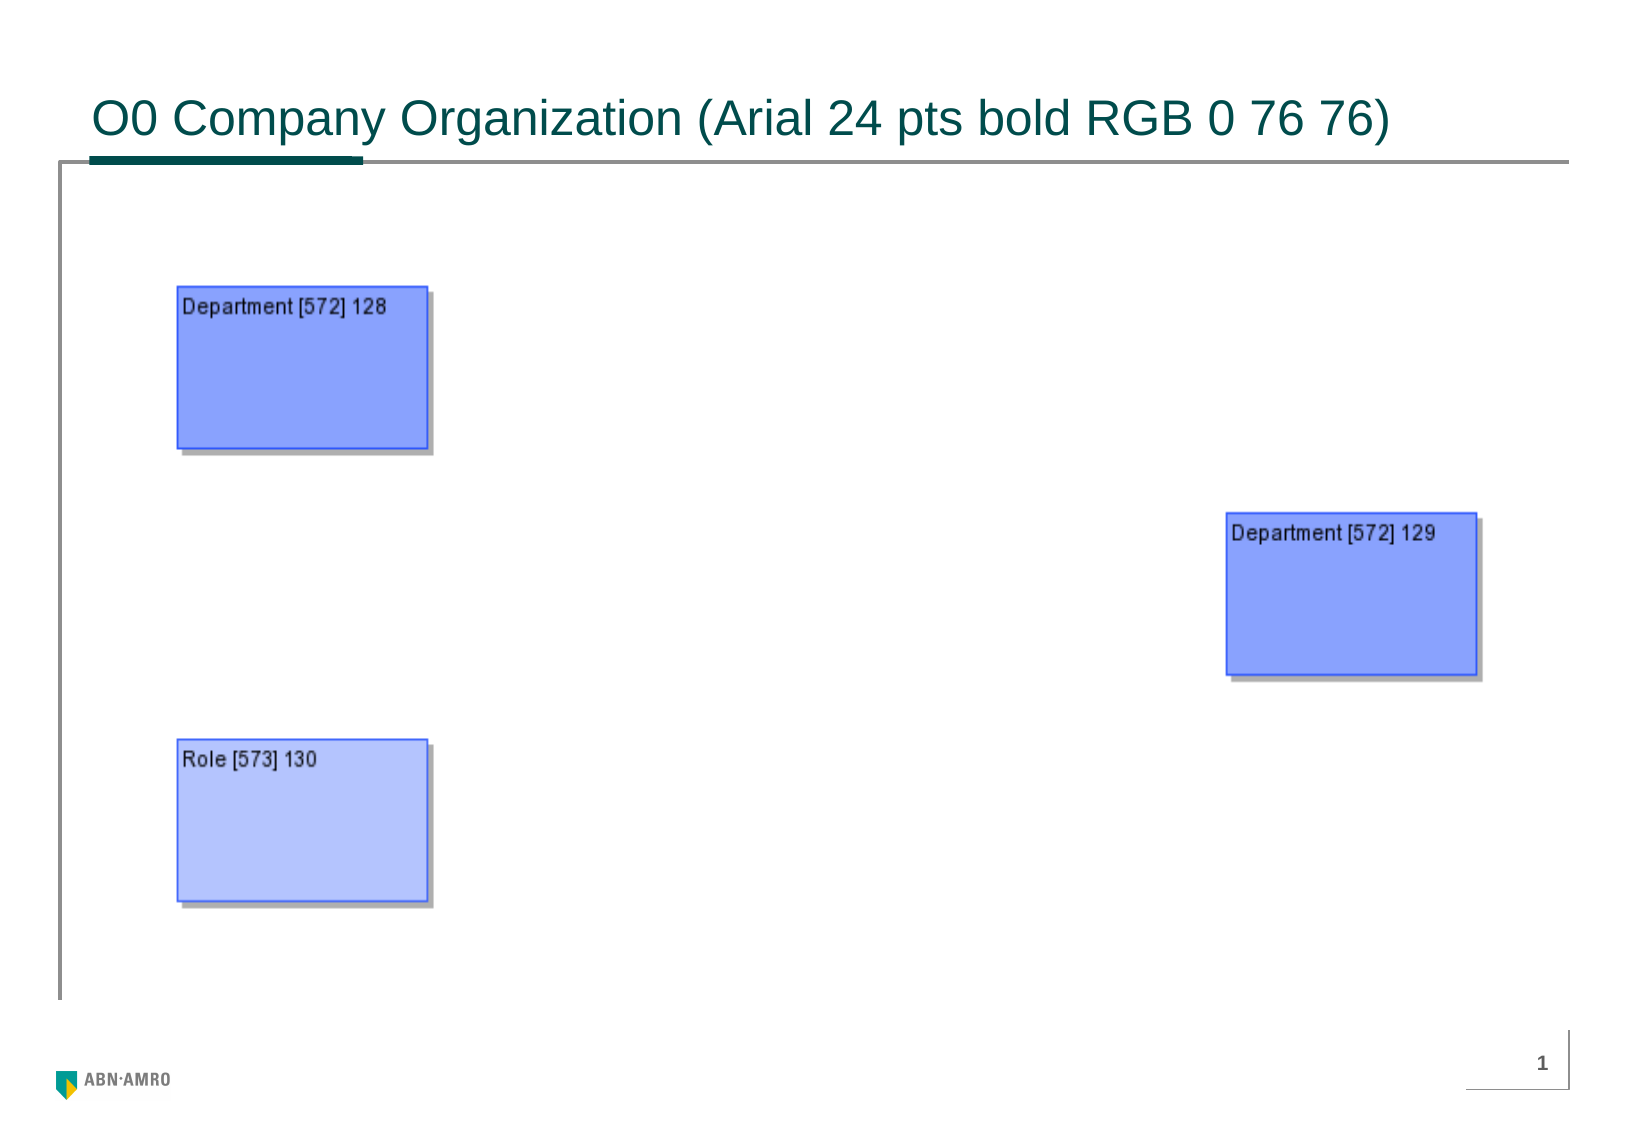

O0 Company Organization (Arial 24 pts bold RGB 0 76 76)
1
i4Change export to ppt Test 001 v1msp 23mar09.ppt